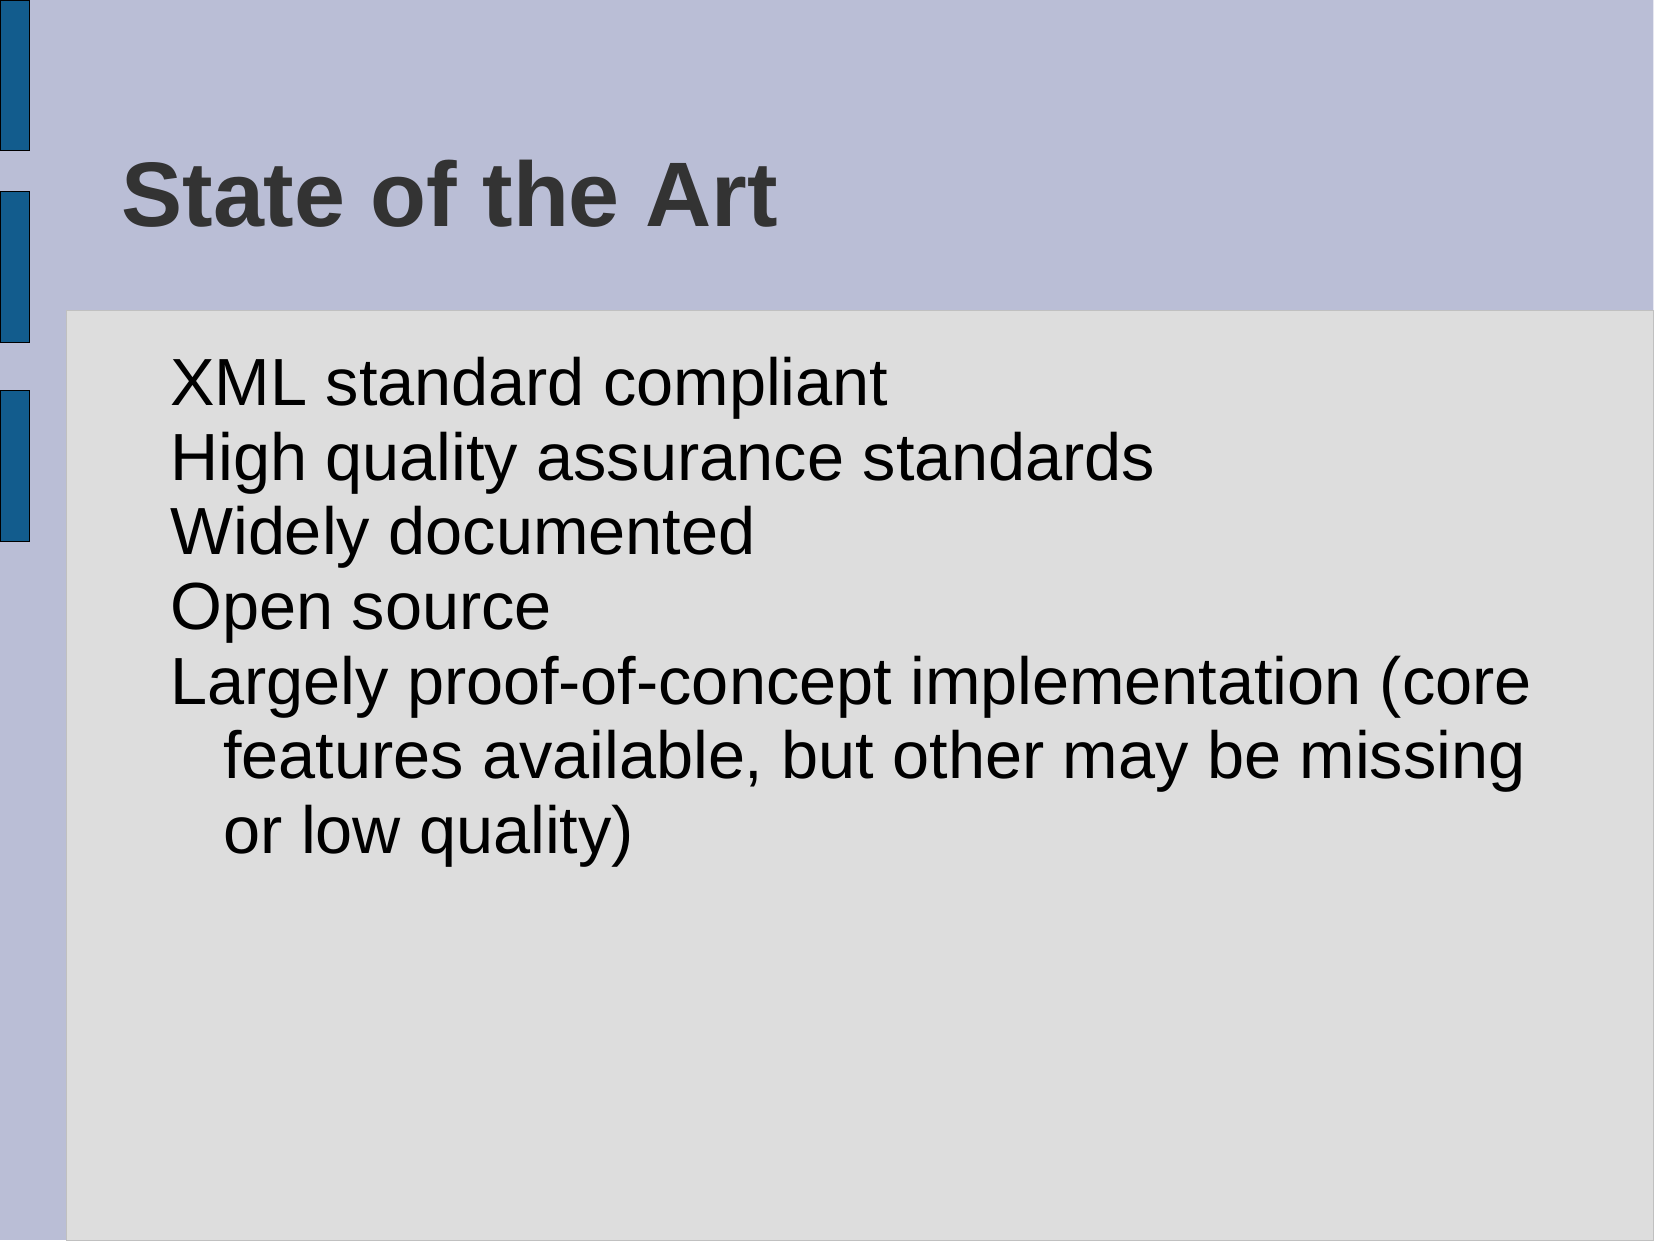

# State of the Art
XML standard compliant
High quality assurance standards
Widely documented
Open source
Largely proof-of-concept implementation (core features available, but other may be missing or low quality)